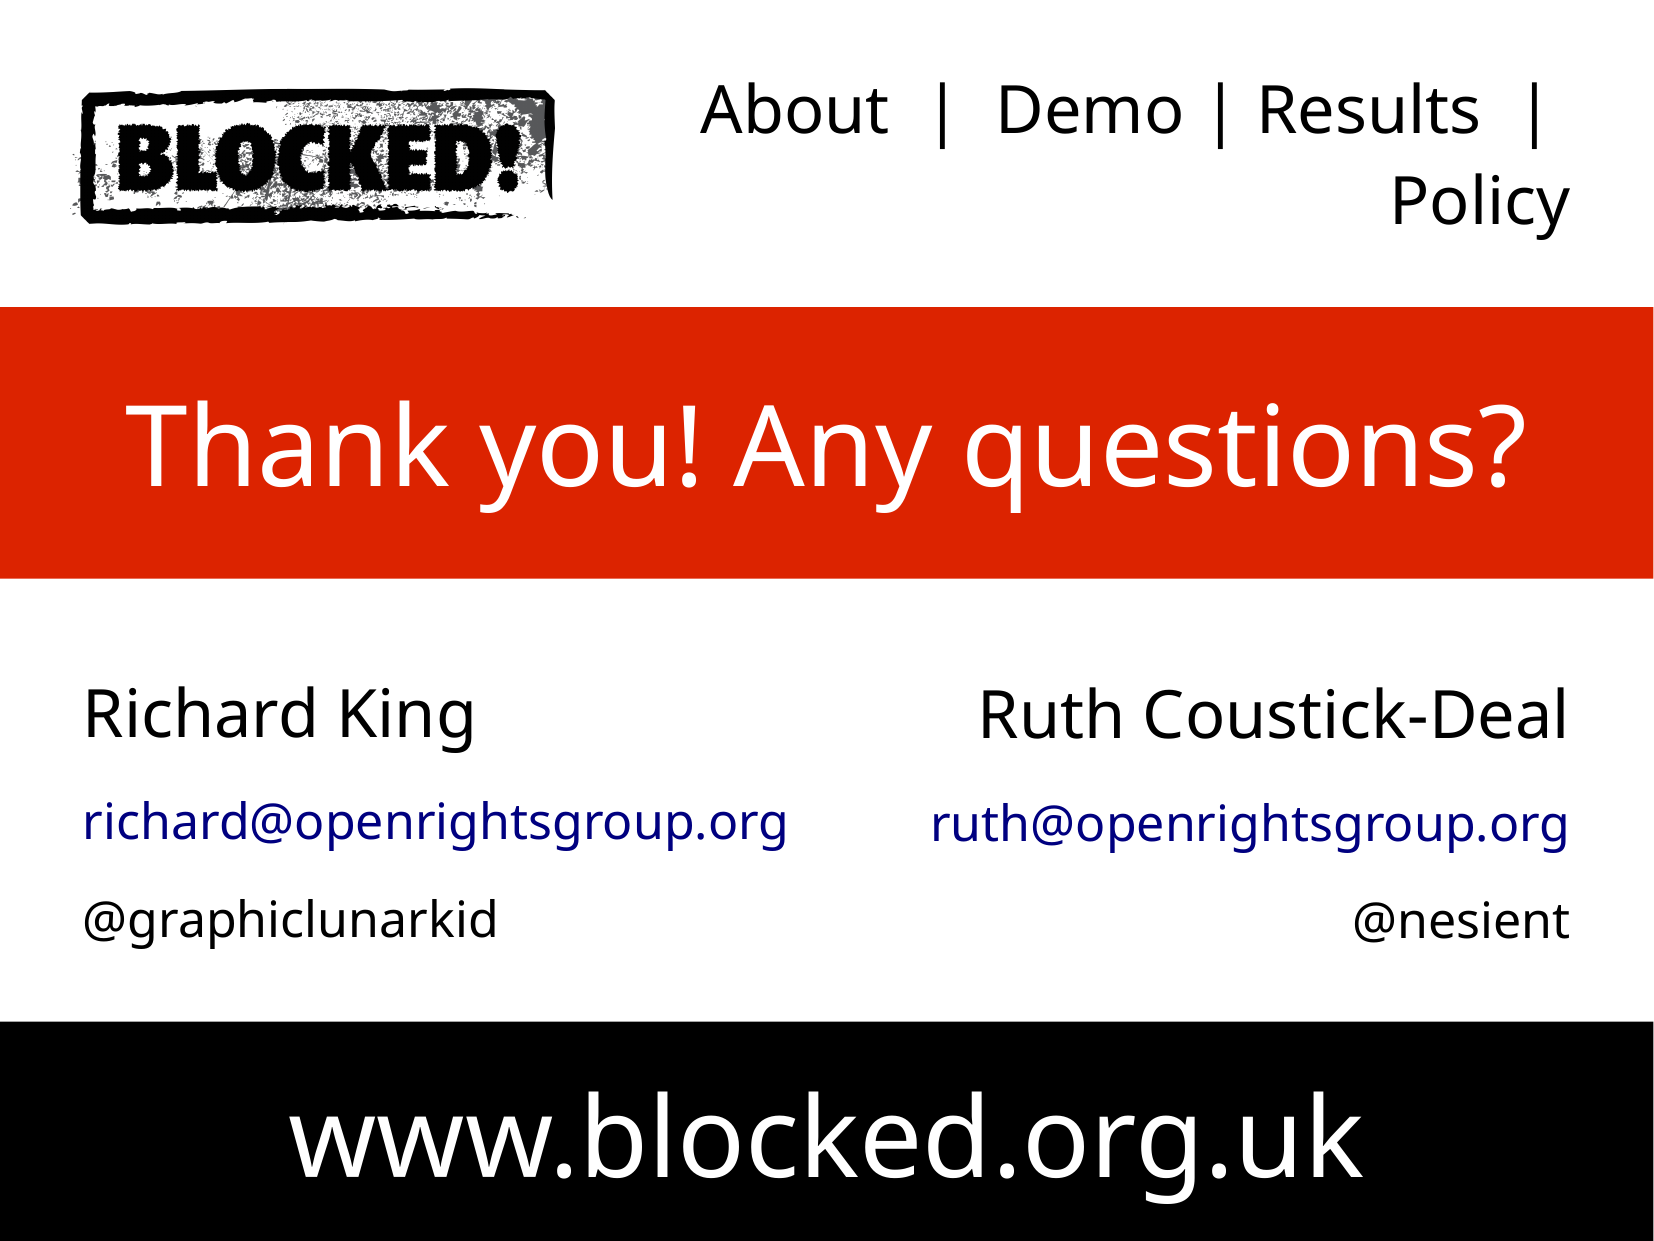

# About | Demo | Results | Policy
Thank you! Any questions?
Richard King
richard@openrightsgroup.org
@graphiclunarkid
Ruth Coustick-Deal
ruth@openrightsgroup.org
@nesient
www.blocked.org.uk